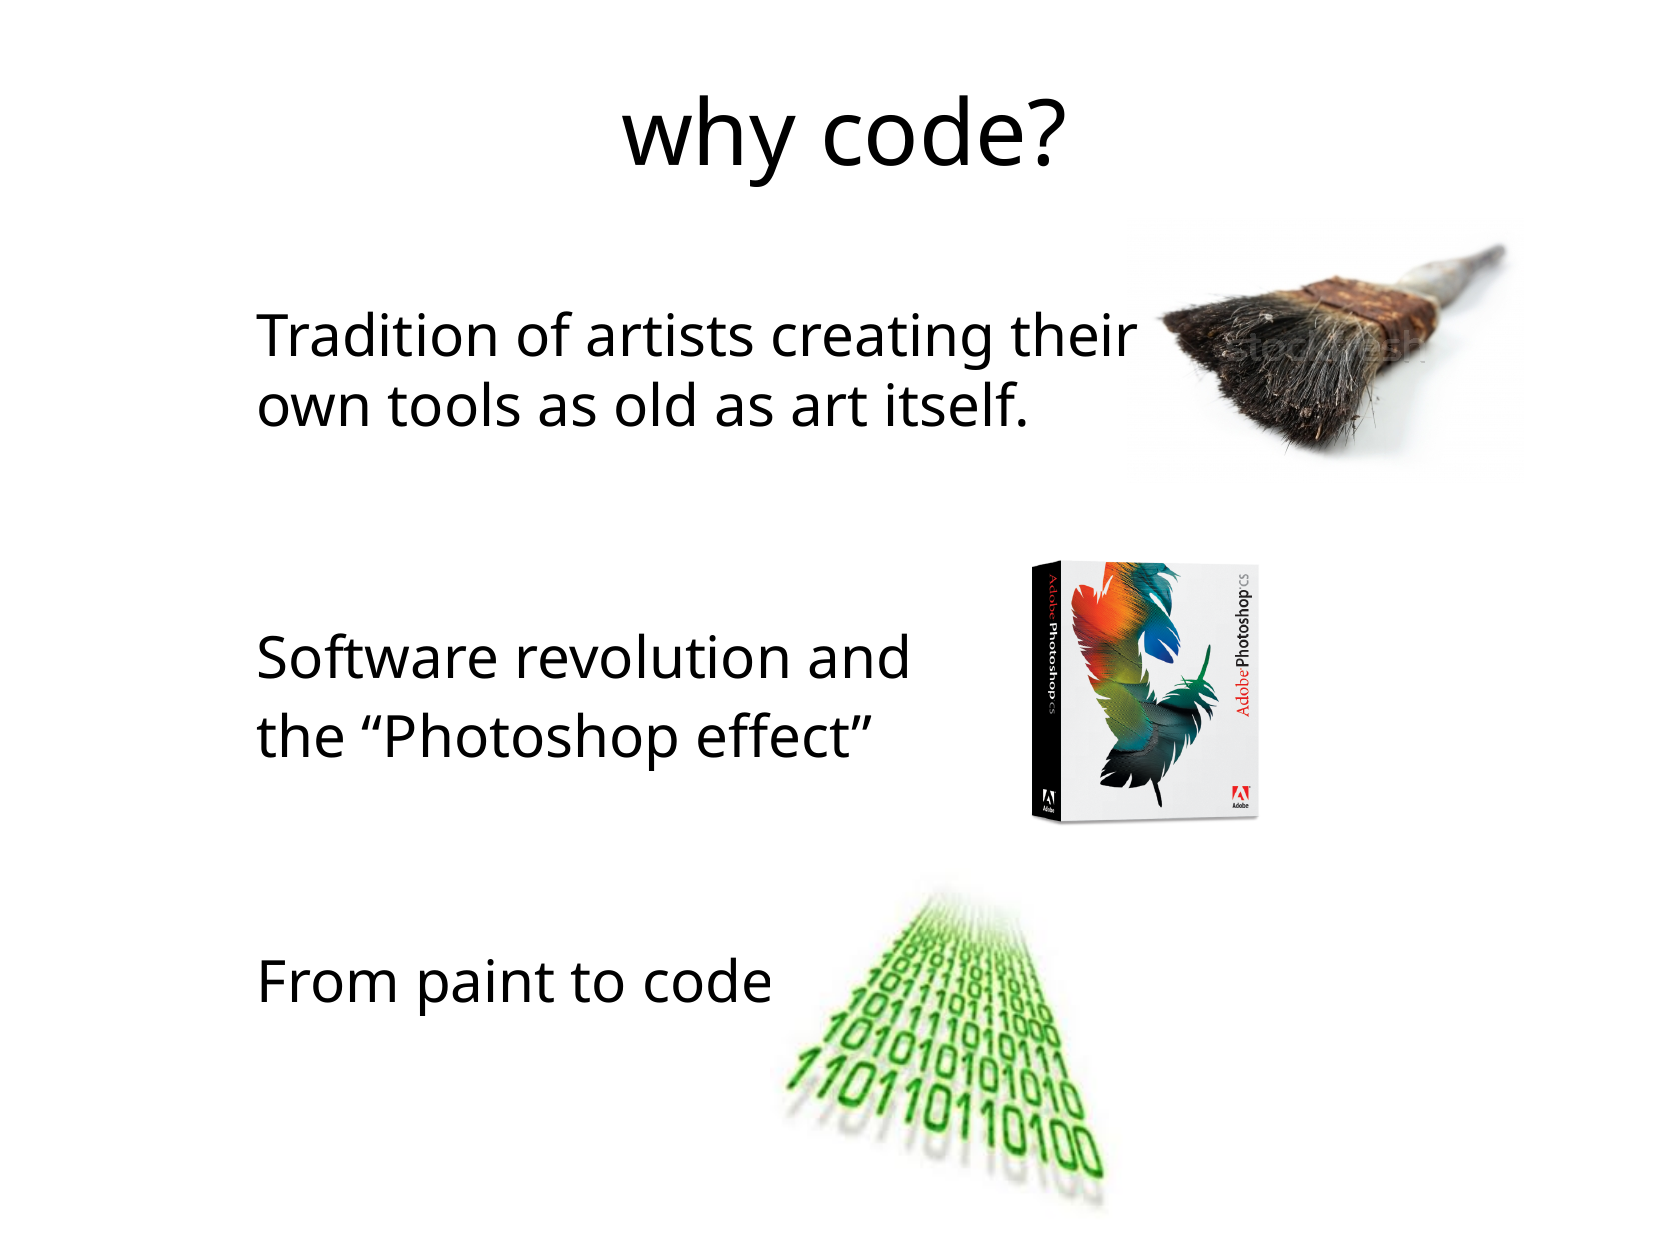

# why code?
Tradition of artists creating their own tools as old as art itself.
Software revolution and
the “Photoshop effect”
From paint to code